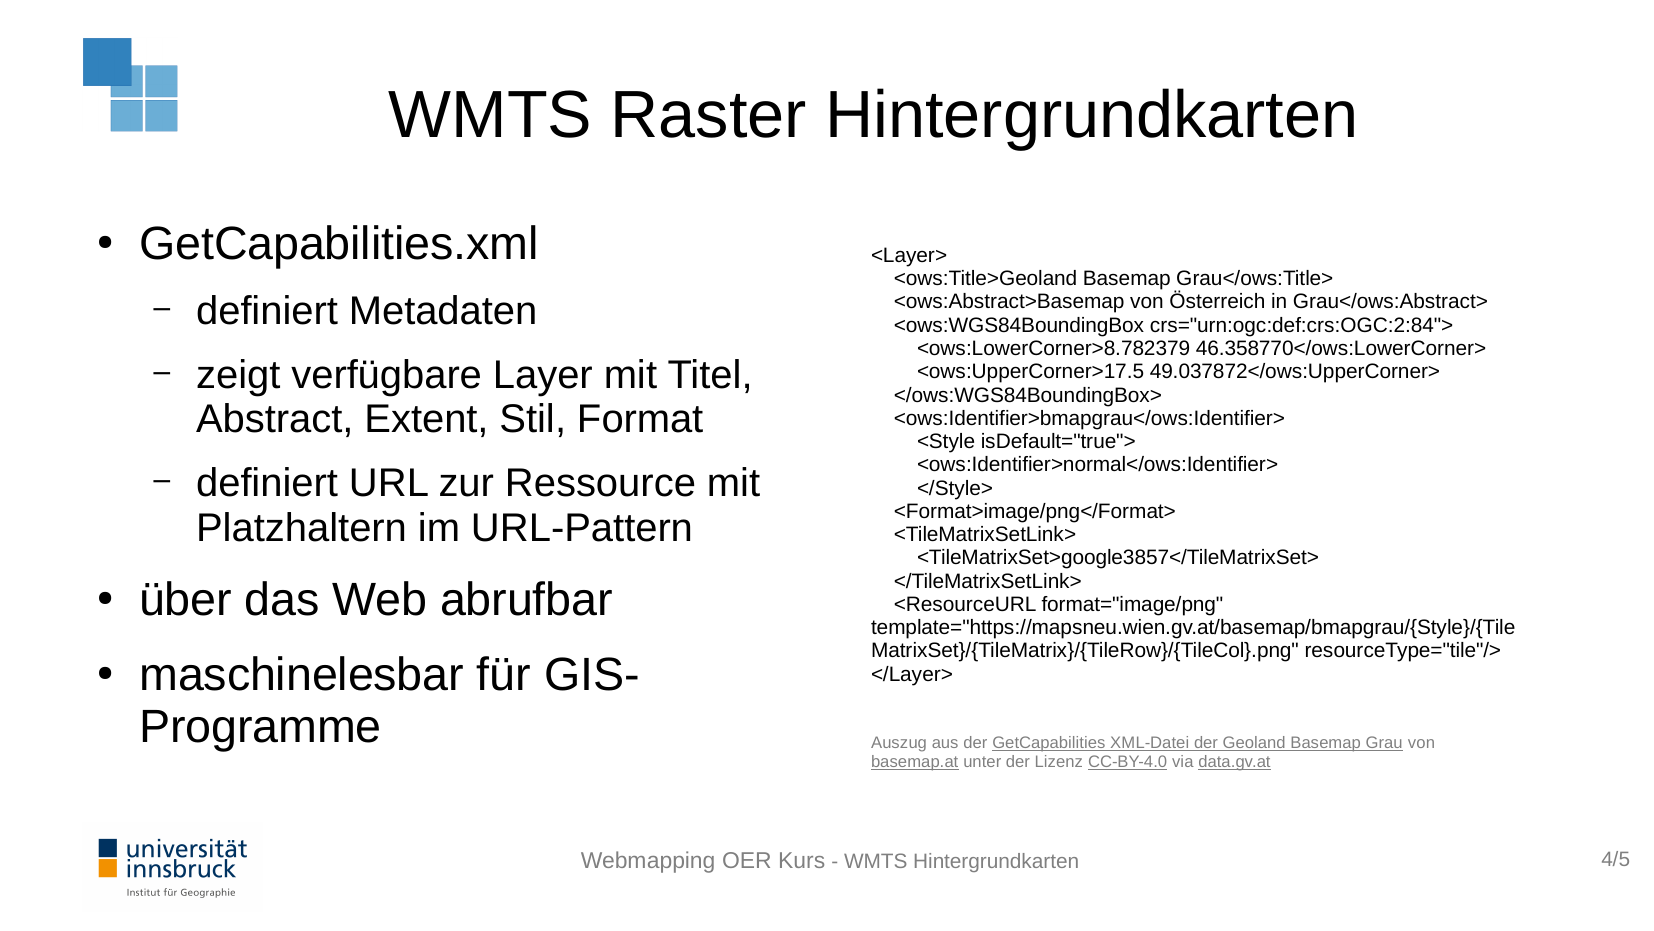

# WMTS Raster Hintergrundkarten
GetCapabilities.xml
definiert Metadaten
zeigt verfügbare Layer mit Titel, Abstract, Extent, Stil, Format
definiert URL zur Ressource mit Platzhaltern im URL-Pattern
über das Web abrufbar
maschinelesbar für GIS-Programme
<Layer>
 <ows:Title>Geoland Basemap Grau</ows:Title>
 <ows:Abstract>Basemap von Österreich in Grau</ows:Abstract>
 <ows:WGS84BoundingBox crs="urn:ogc:def:crs:OGC:2:84">
 <ows:LowerCorner>8.782379 46.358770</ows:LowerCorner>
 <ows:UpperCorner>17.5 49.037872</ows:UpperCorner>
 </ows:WGS84BoundingBox>
 <ows:Identifier>bmapgrau</ows:Identifier>
 <Style isDefault="true">
 <ows:Identifier>normal</ows:Identifier>
 </Style>
 <Format>image/png</Format>
 <TileMatrixSetLink>
 <TileMatrixSet>google3857</TileMatrixSet>
 </TileMatrixSetLink>
 <ResourceURL format="image/png" template="https://mapsneu.wien.gv.at/basemap/bmapgrau/{Style}/{TileMatrixSet}/{TileMatrix}/{TileRow}/{TileCol}.png" resourceType="tile"/>
</Layer>
Auszug aus der GetCapabilities XML-Datei der Geoland Basemap Grau von basemap.at unter der Lizenz CC-BY-4.0 via data.gv.at
4